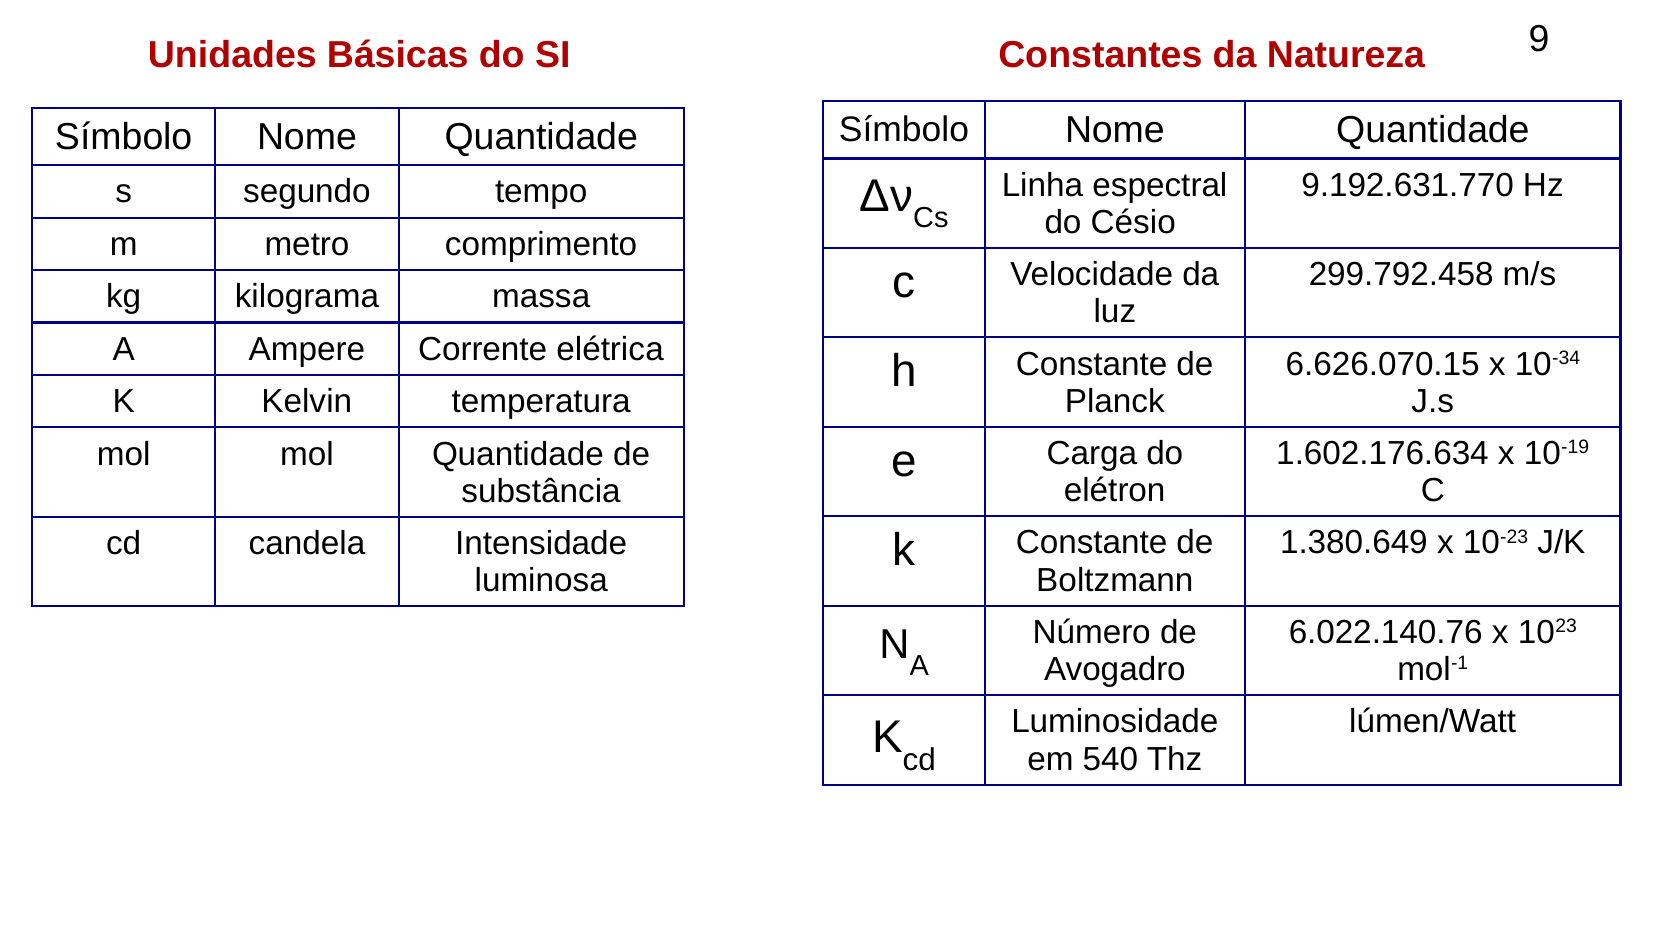

Unidades Básicas do SI
Constantes da Natureza
| Símbolo | Nome | Quantidade |
| --- | --- | --- |
| ΔνCs | Linha espectral do Césio | 9.192.631.770 Hz |
| c | Velocidade da luz | 299.792.458 m/s |
| h | Constante de Planck | 6.626.070.15 x 10-34 J.s |
| e | Carga do elétron | 1.602.176.634 x 10-19 C |
| k | Constante de Boltzmann | 1.380.649 x 10-23 J/K |
| NA | Número de Avogadro | 6.022.140.76 x 1023 mol-1 |
| Kcd | Luminosidade em 540 Thz | lúmen/Watt |
| Símbolo | Nome | Quantidade |
| --- | --- | --- |
| s | segundo | tempo |
| m | metro | comprimento |
| kg | kilograma | massa |
| A | Ampere | Corrente elétrica |
| K | Kelvin | temperatura |
| mol | mol | Quantidade de substância |
| cd | candela | Intensidade luminosa |